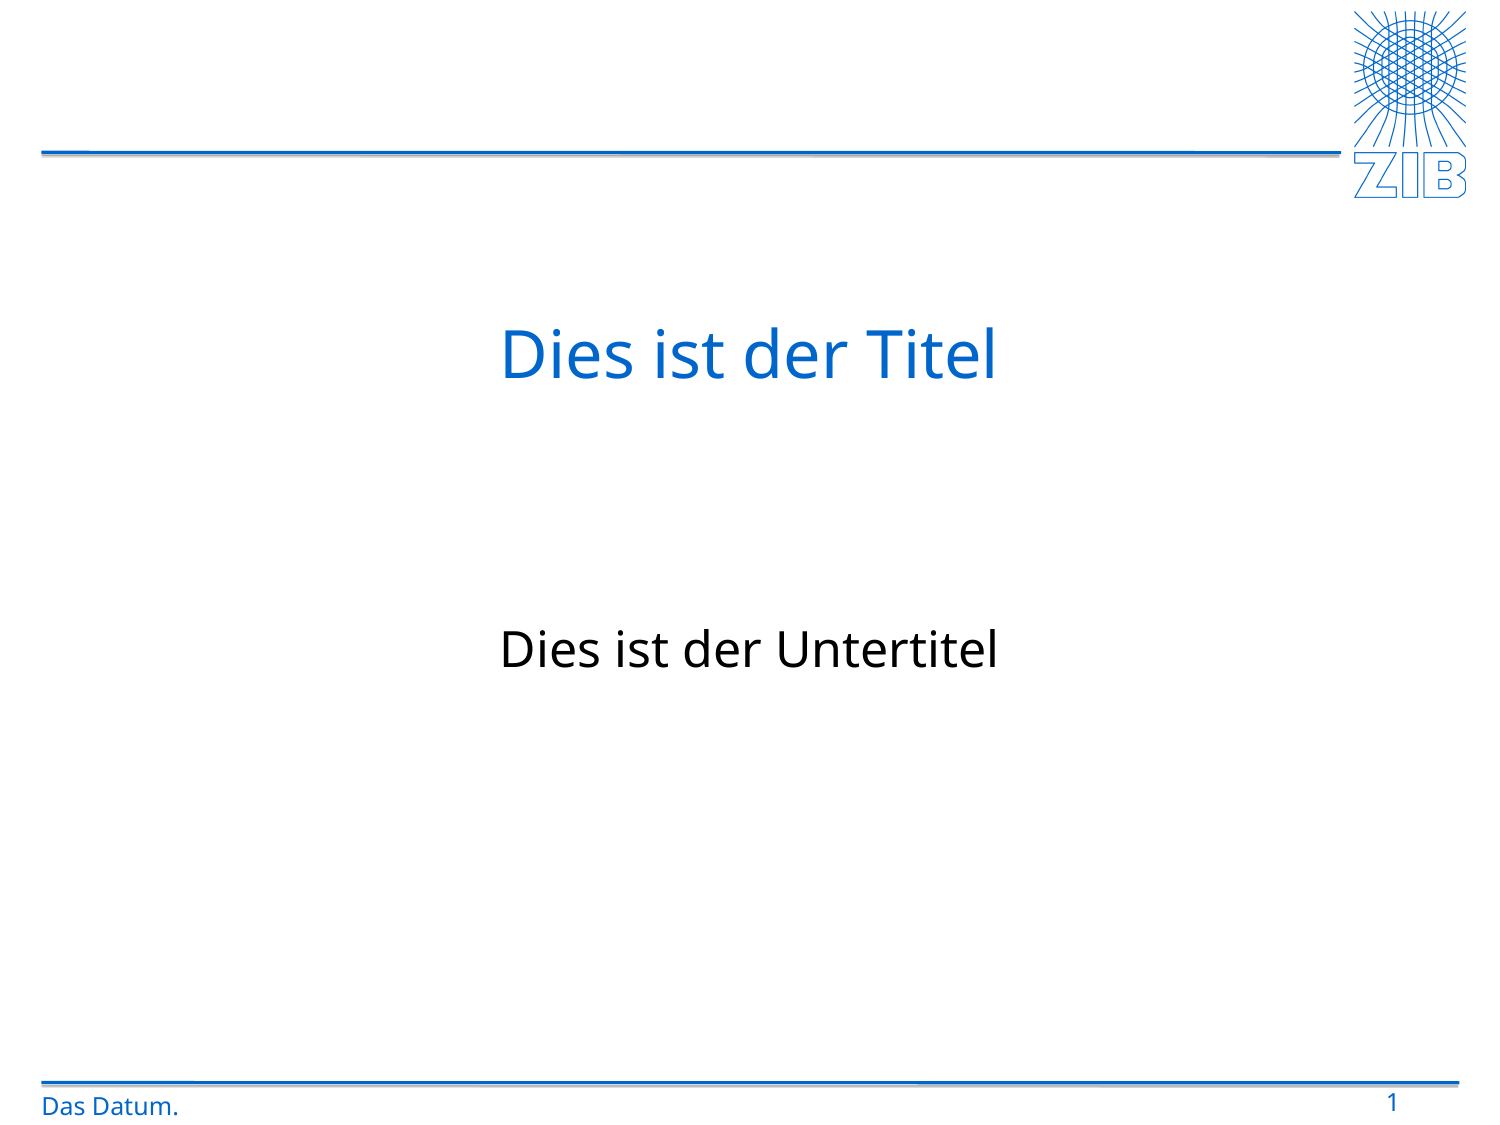

# Dies ist der Titel
Dies ist der Untertitel
Das Datum.